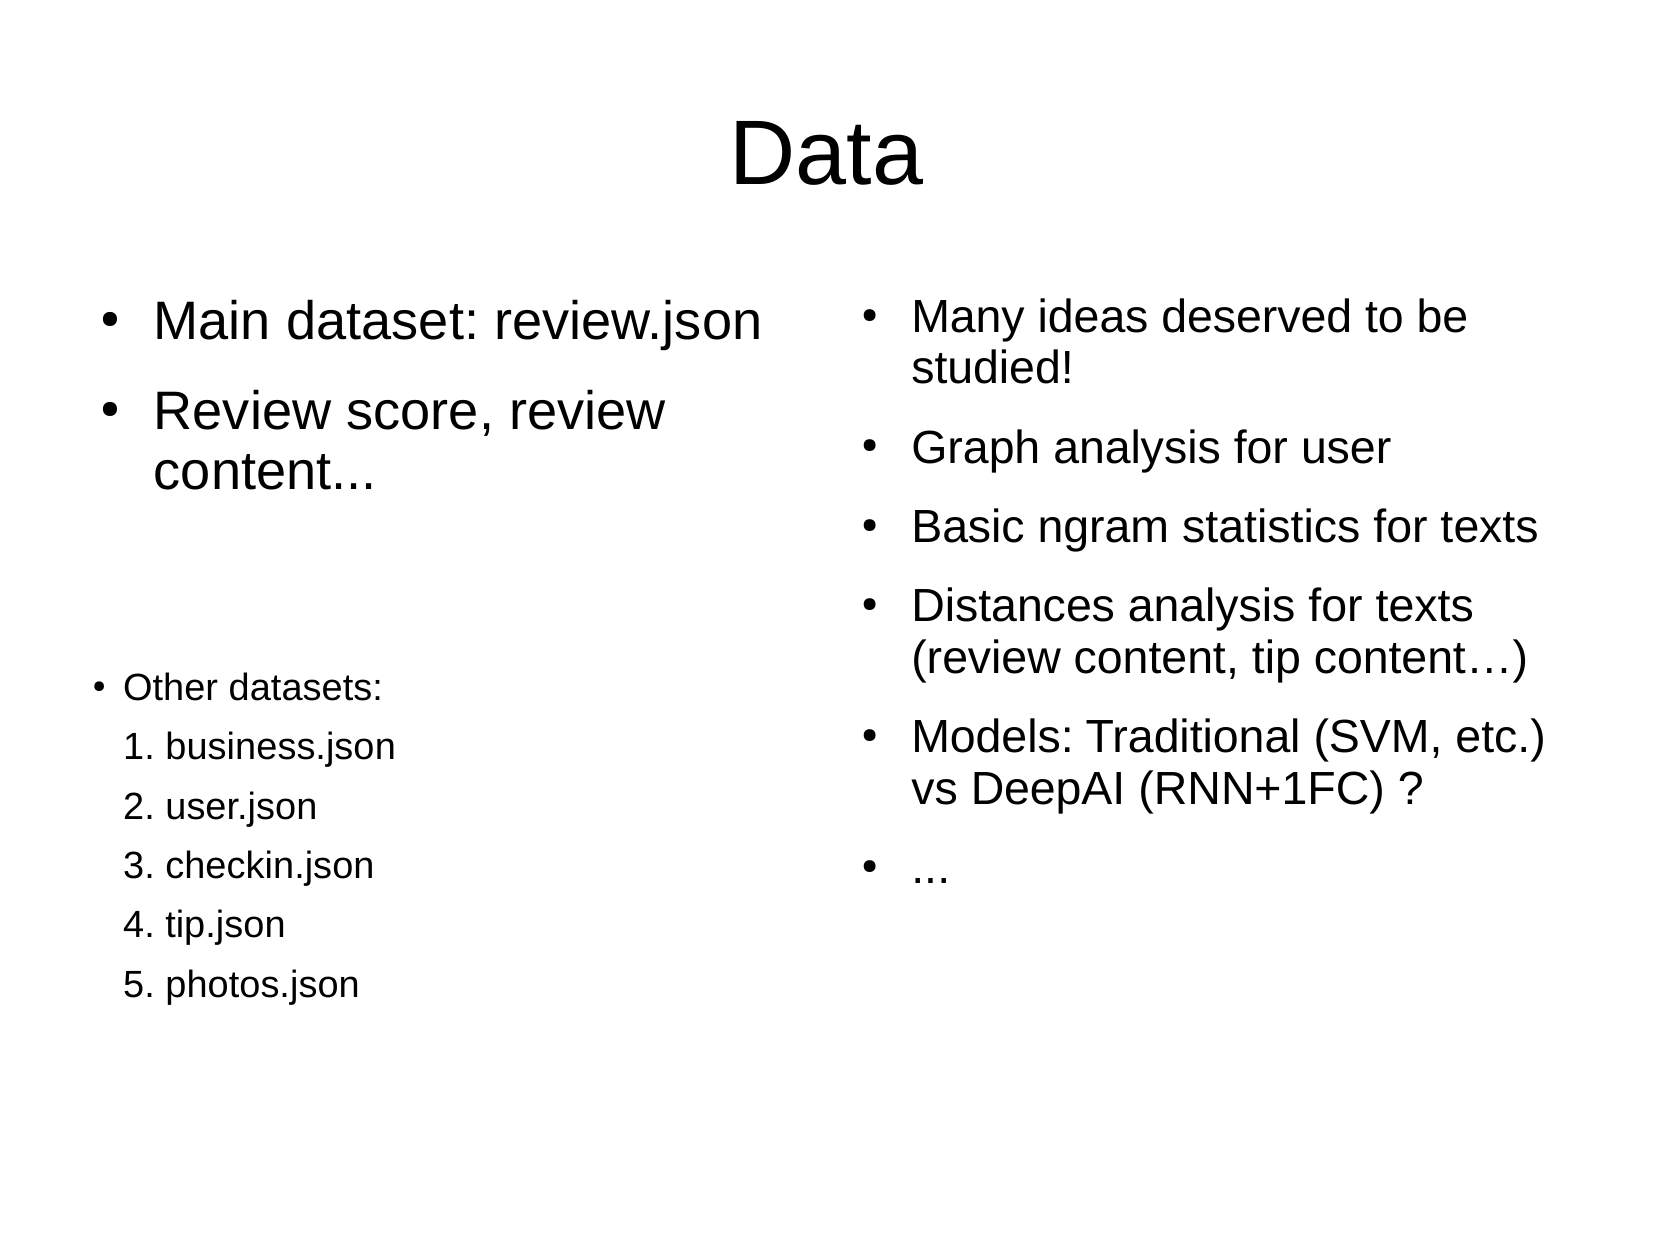

# Data
Main dataset: review.json
Review score, review content...
Many ideas deserved to be studied!
Graph analysis for user
Basic ngram statistics for texts
Distances analysis for texts (review content, tip content…)
Models: Traditional (SVM, etc.) vs DeepAI (RNN+1FC) ?
...
Other datasets:
1. business.json
2. user.json
3. checkin.json
4. tip.json
5. photos.json